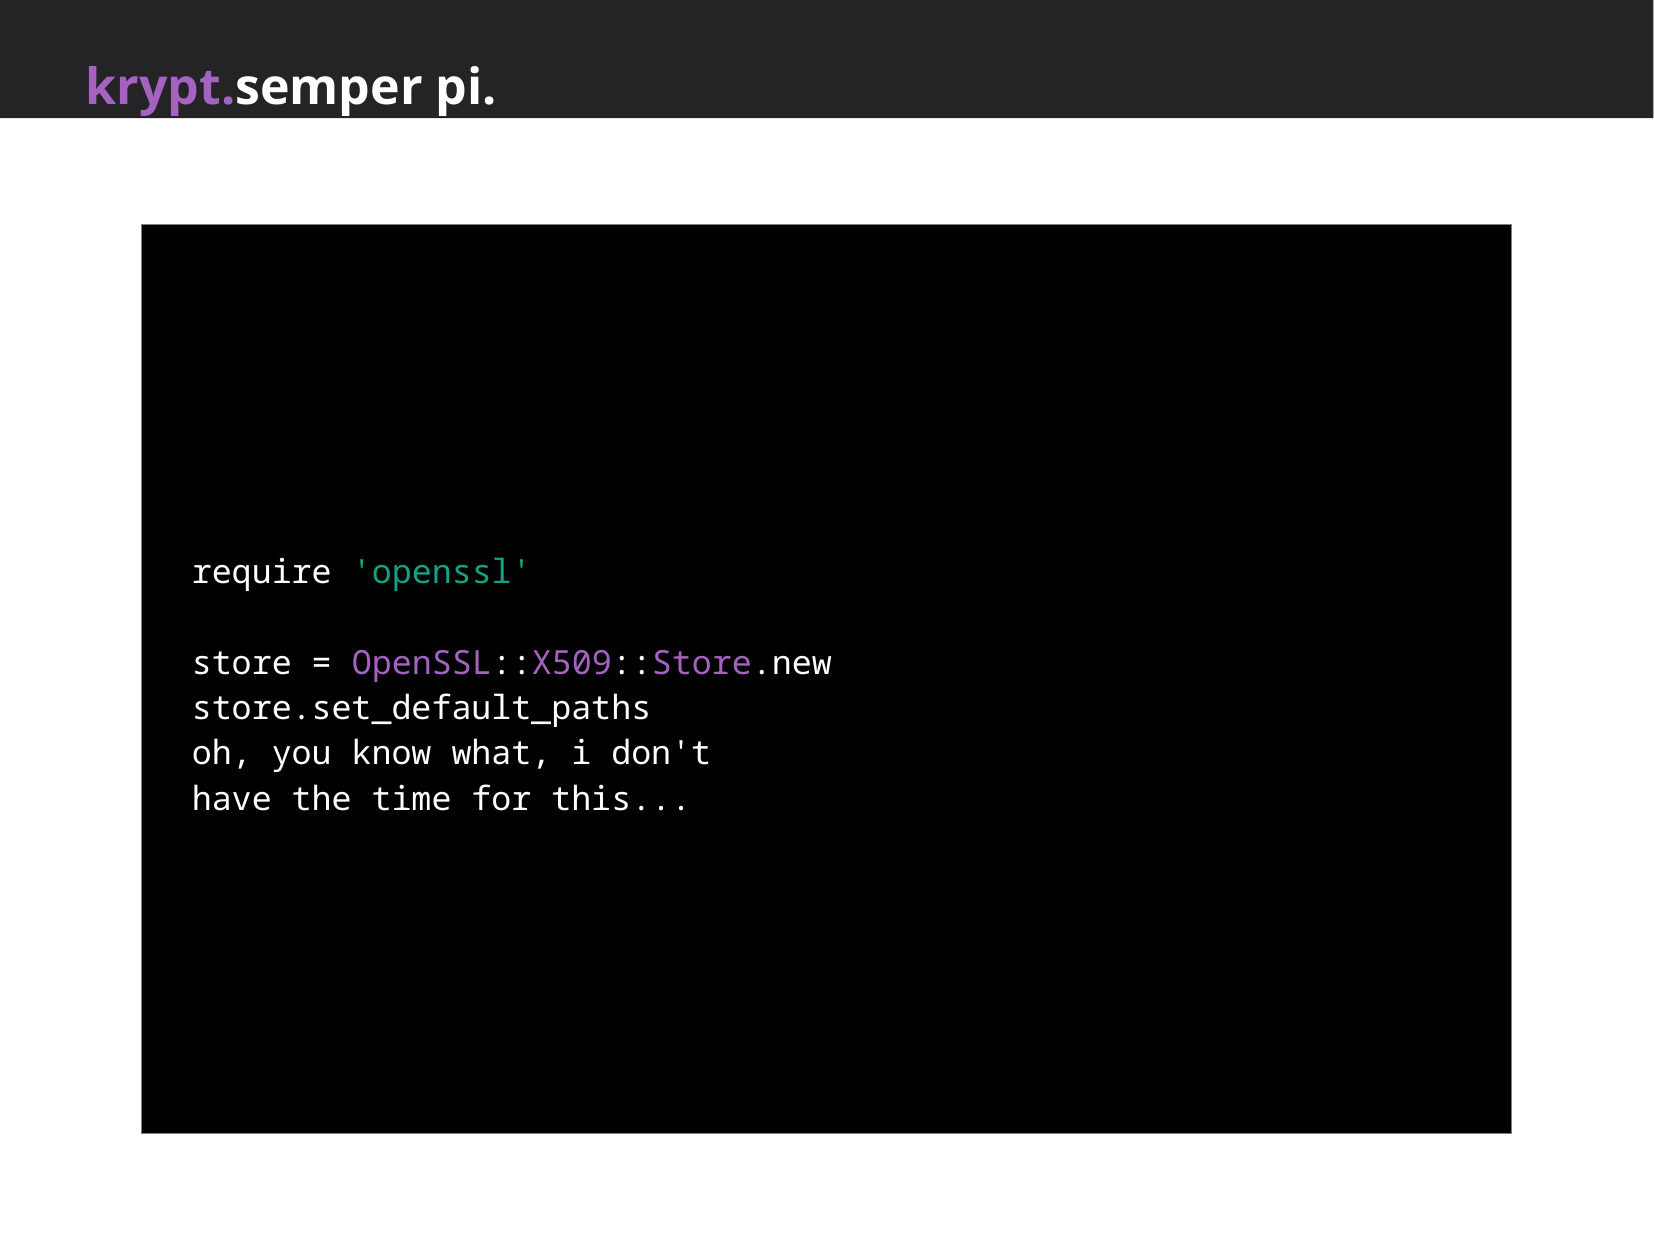

krypt.semper pi.
krypt first of all is a framework
require 'openssl'
store = OpenSSL::X509::Store.new
store.set_default_paths
oh, you know what, i don't
have the time for this...